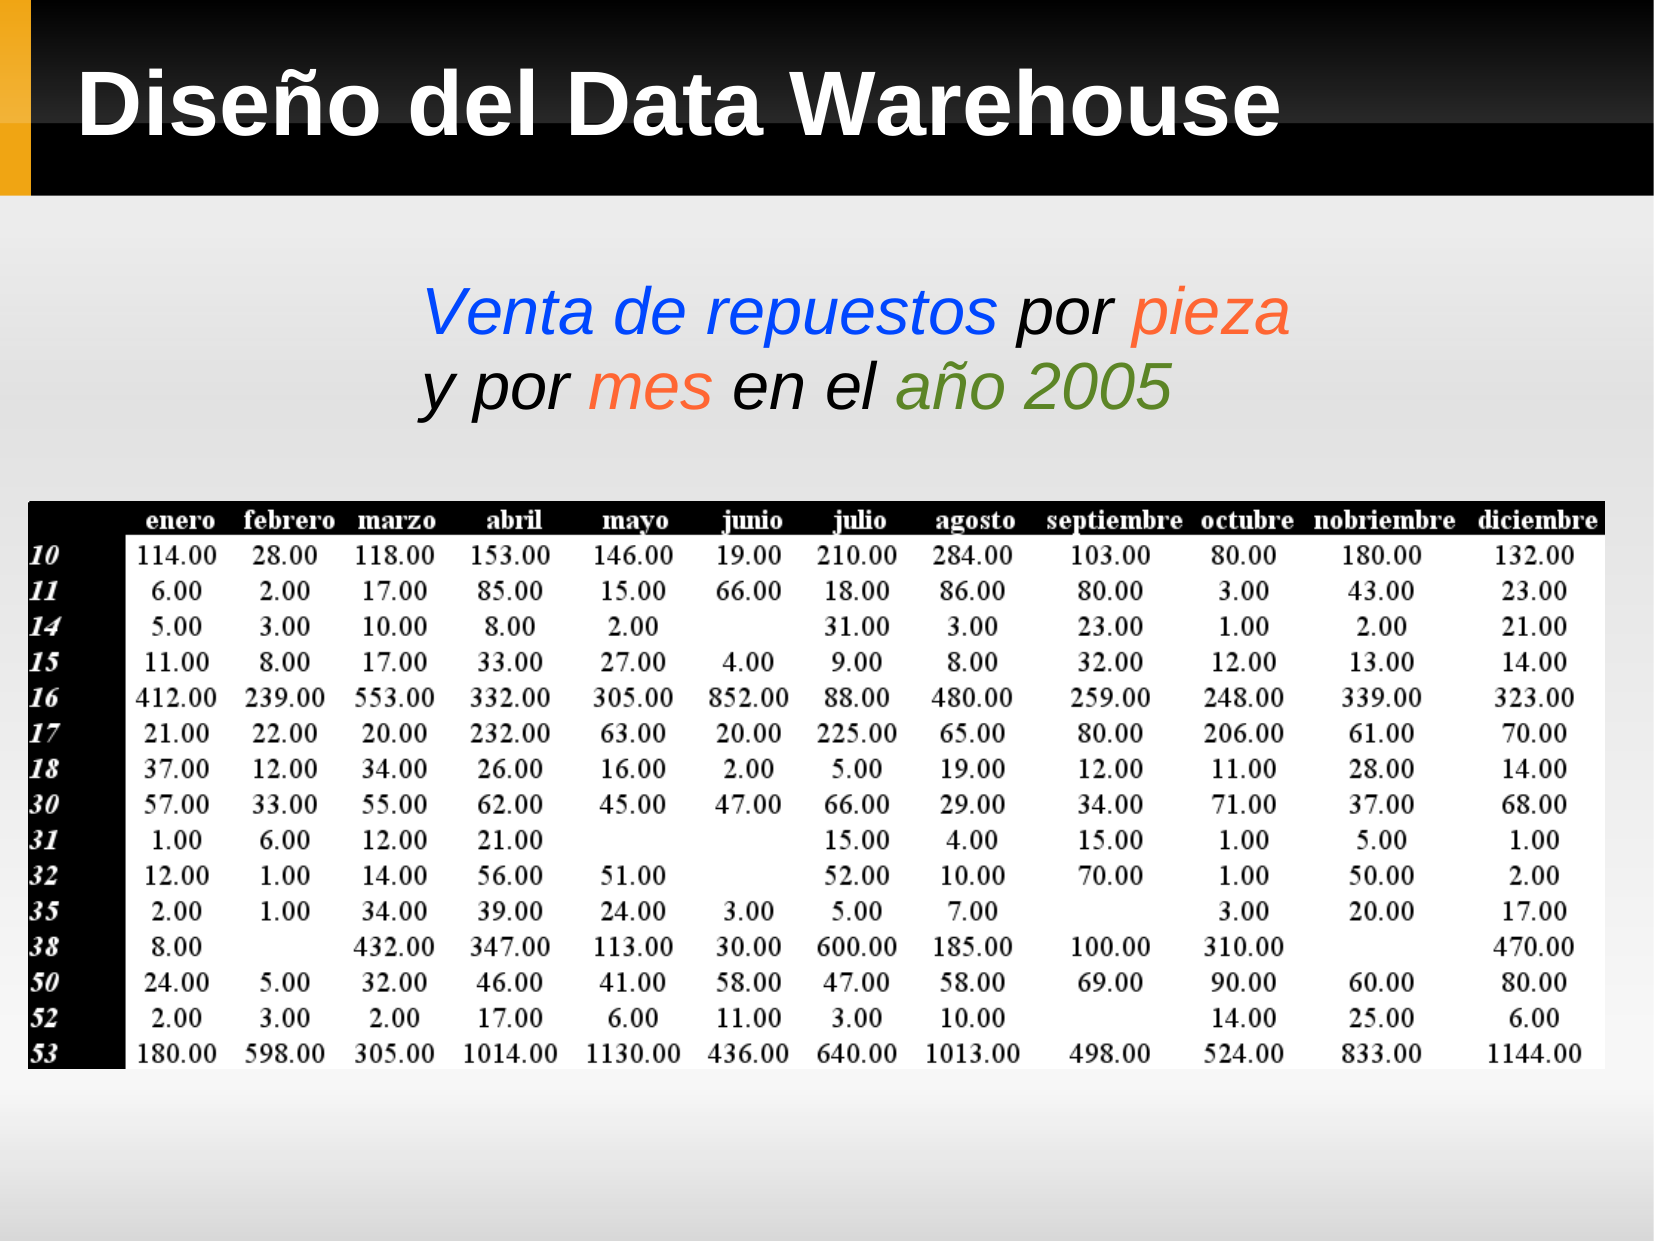

# Diseño del Data Warehouse
Venta de repuestos por pieza
y por mes en el año 2005